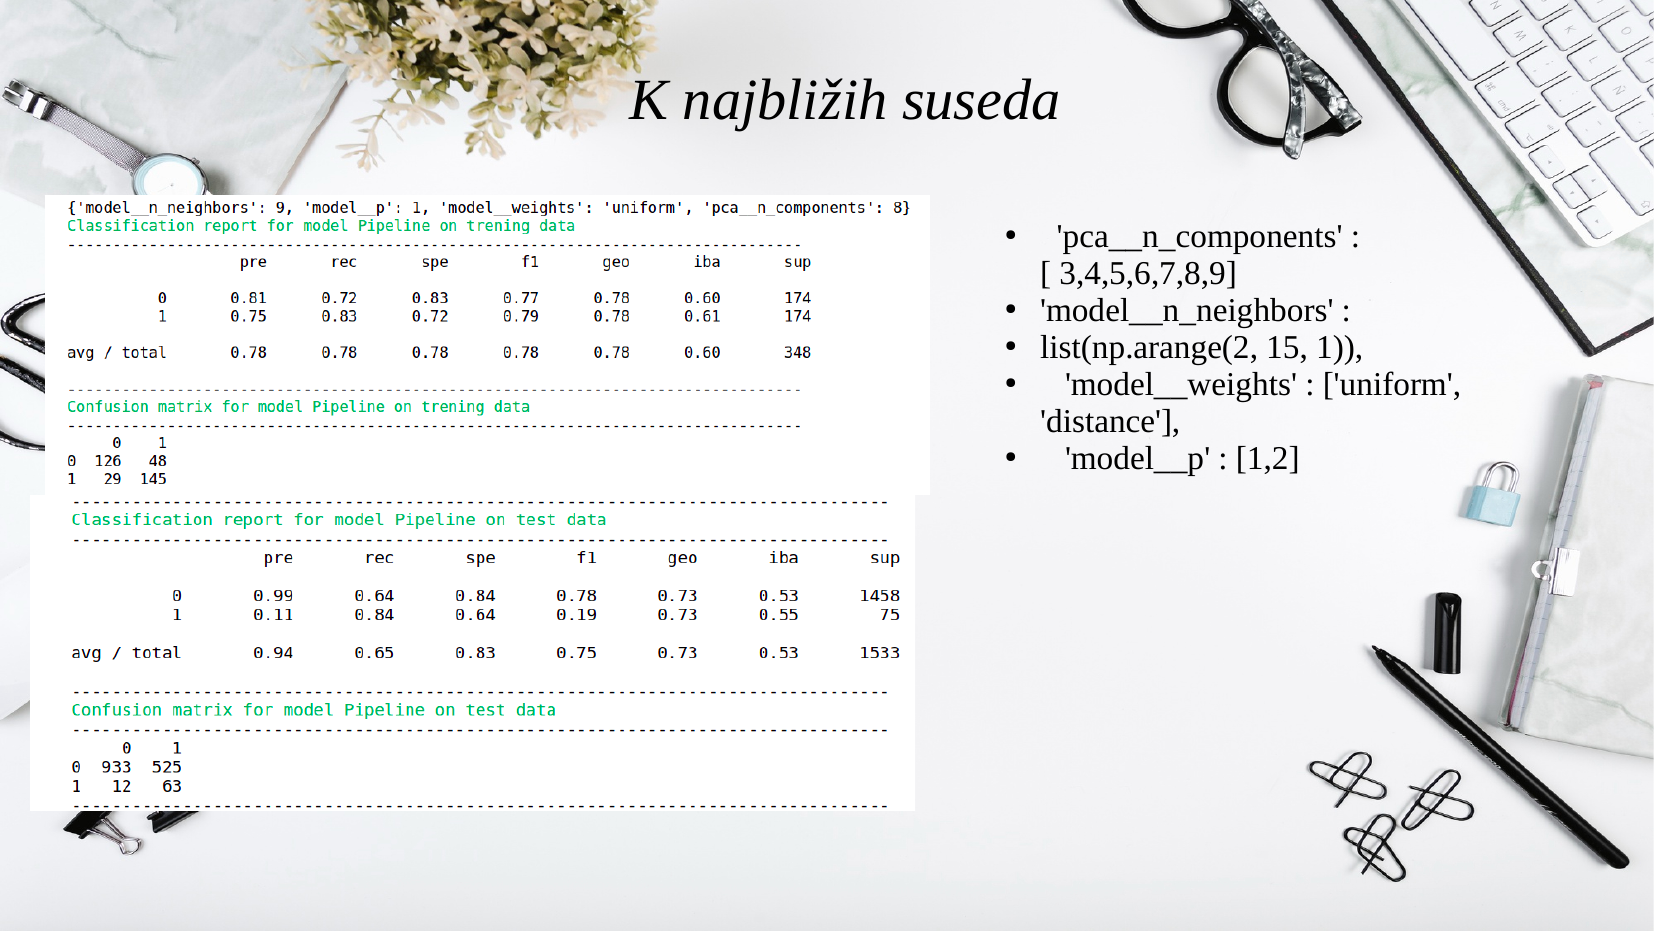

K najbližih suseda
 'pca__n_components' : [ 3,4,5,6,7,8,9]
'model__n_neighbors' :
list(np.arange(2, 15, 1)),
 'model__weights' : ['uniform', 'distance'],
 'model__p' : [1,2]